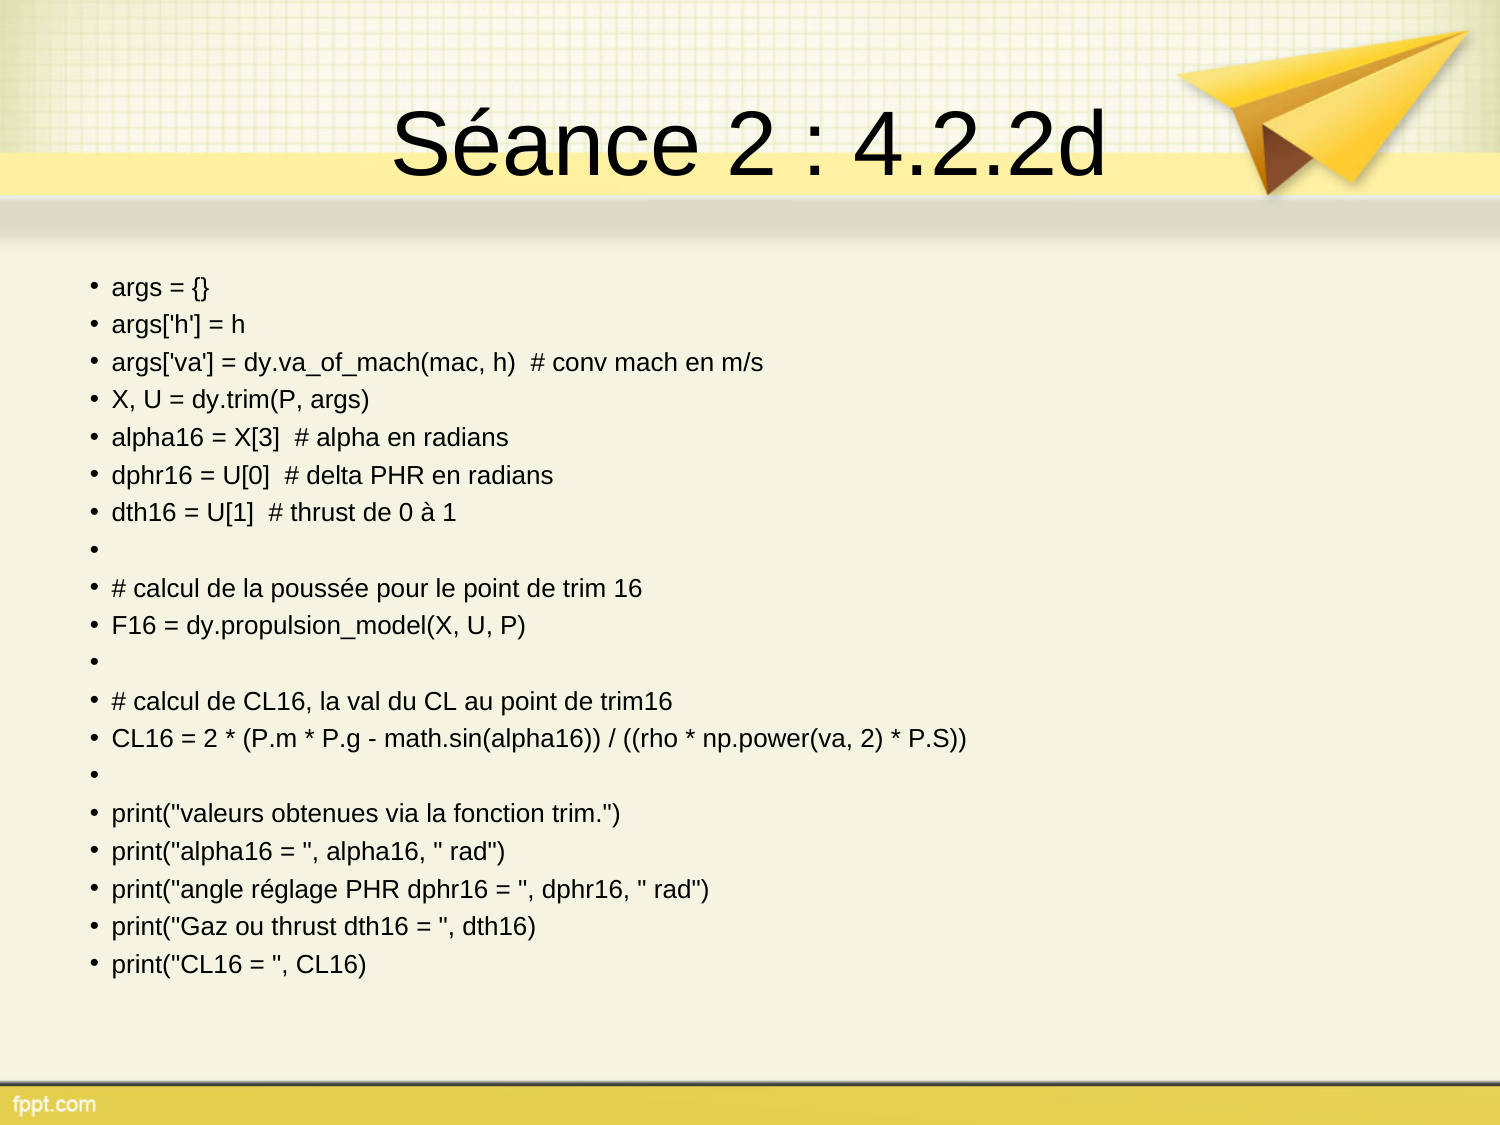

# Séance 2 : 4.2.2d
args = {}
args['h'] = h
args['va'] = dy.va_of_mach(mac, h) # conv mach en m/s
X, U = dy.trim(P, args)
alpha16 = X[3] # alpha en radians
dphr16 = U[0] # delta PHR en radians
dth16 = U[1] # thrust de 0 à 1
# calcul de la poussée pour le point de trim 16
F16 = dy.propulsion_model(X, U, P)
# calcul de CL16, la val du CL au point de trim16
CL16 = 2 * (P.m * P.g - math.sin(alpha16)) / ((rho * np.power(va, 2) * P.S))
print("valeurs obtenues via la fonction trim.")
print("alpha16 = ", alpha16, " rad")
print("angle réglage PHR dphr16 = ", dphr16, " rad")
print("Gaz ou thrust dth16 = ", dth16)
print("CL16 = ", CL16)